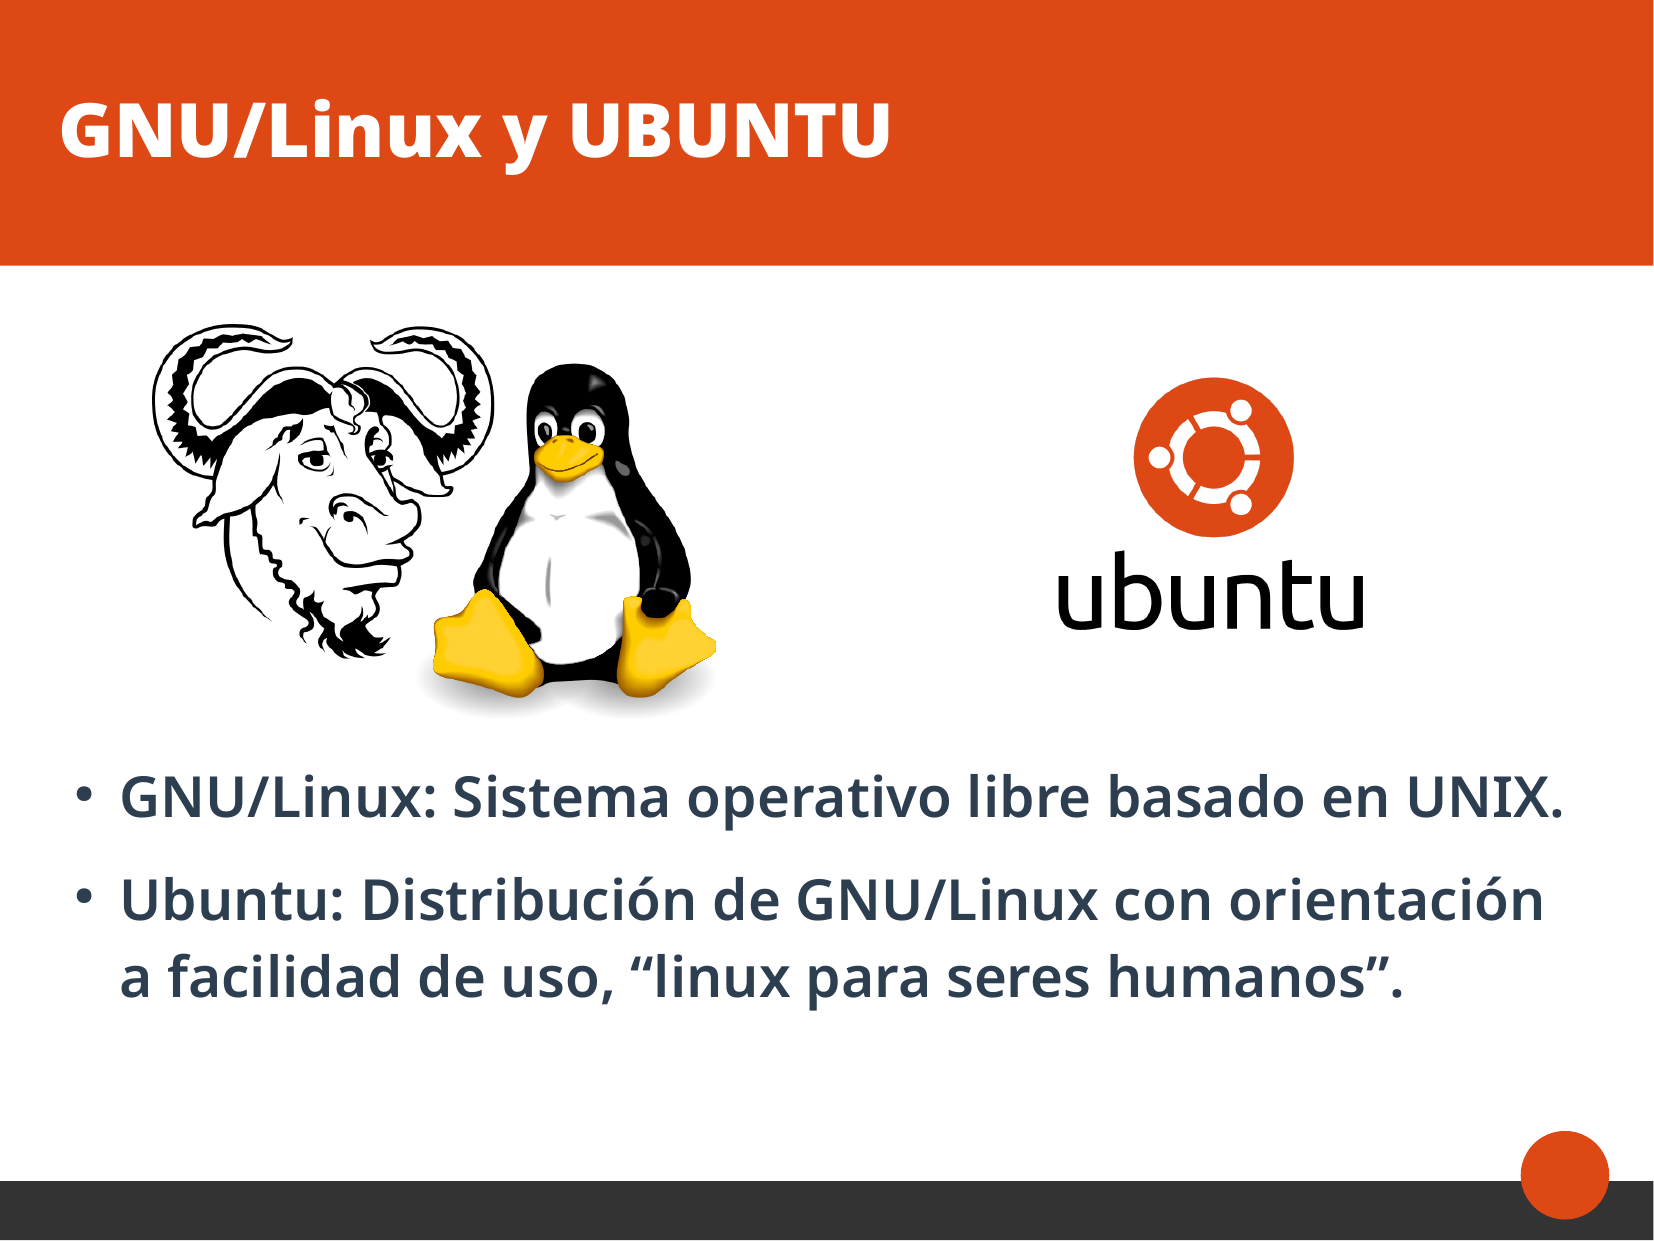

# GNU/Linux y UBUNTU
GNU/Linux: Sistema operativo libre basado en UNIX.
Ubuntu: Distribución de GNU/Linux con orientación a facilidad de uso, “linux para seres humanos”.